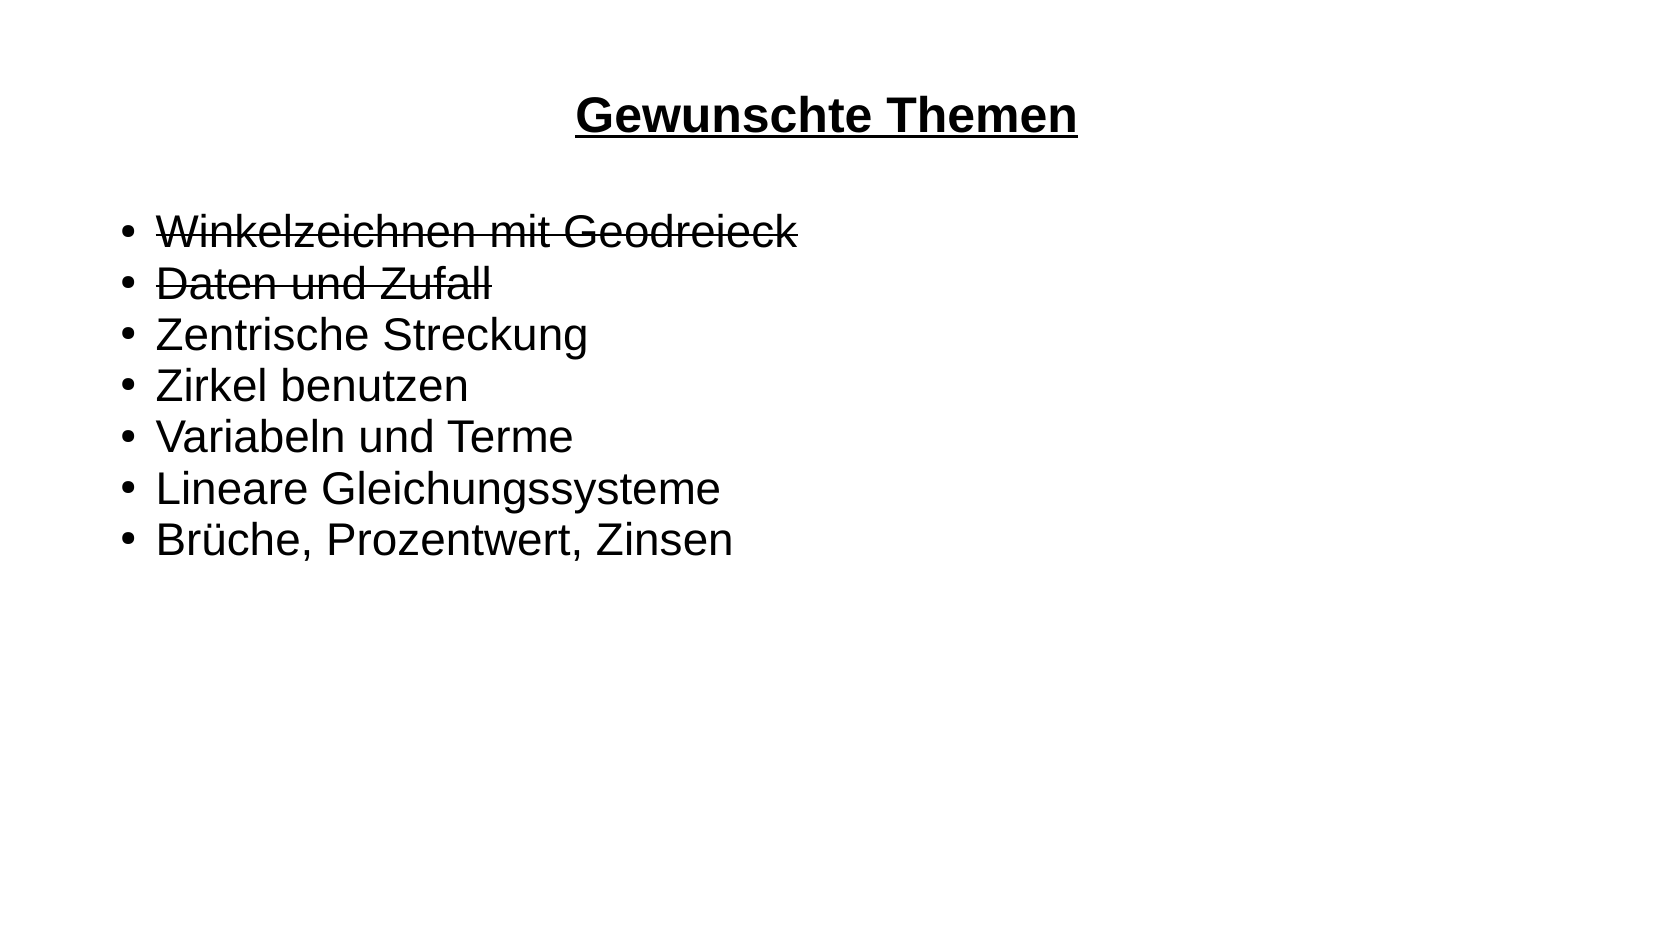

# Gewunschte Themen
Winkelzeichnen mit Geodreieck
Daten und Zufall
Zentrische Streckung
Zirkel benutzen
Variabeln und Terme
Lineare Gleichungssysteme
Brüche, Prozentwert, Zinsen